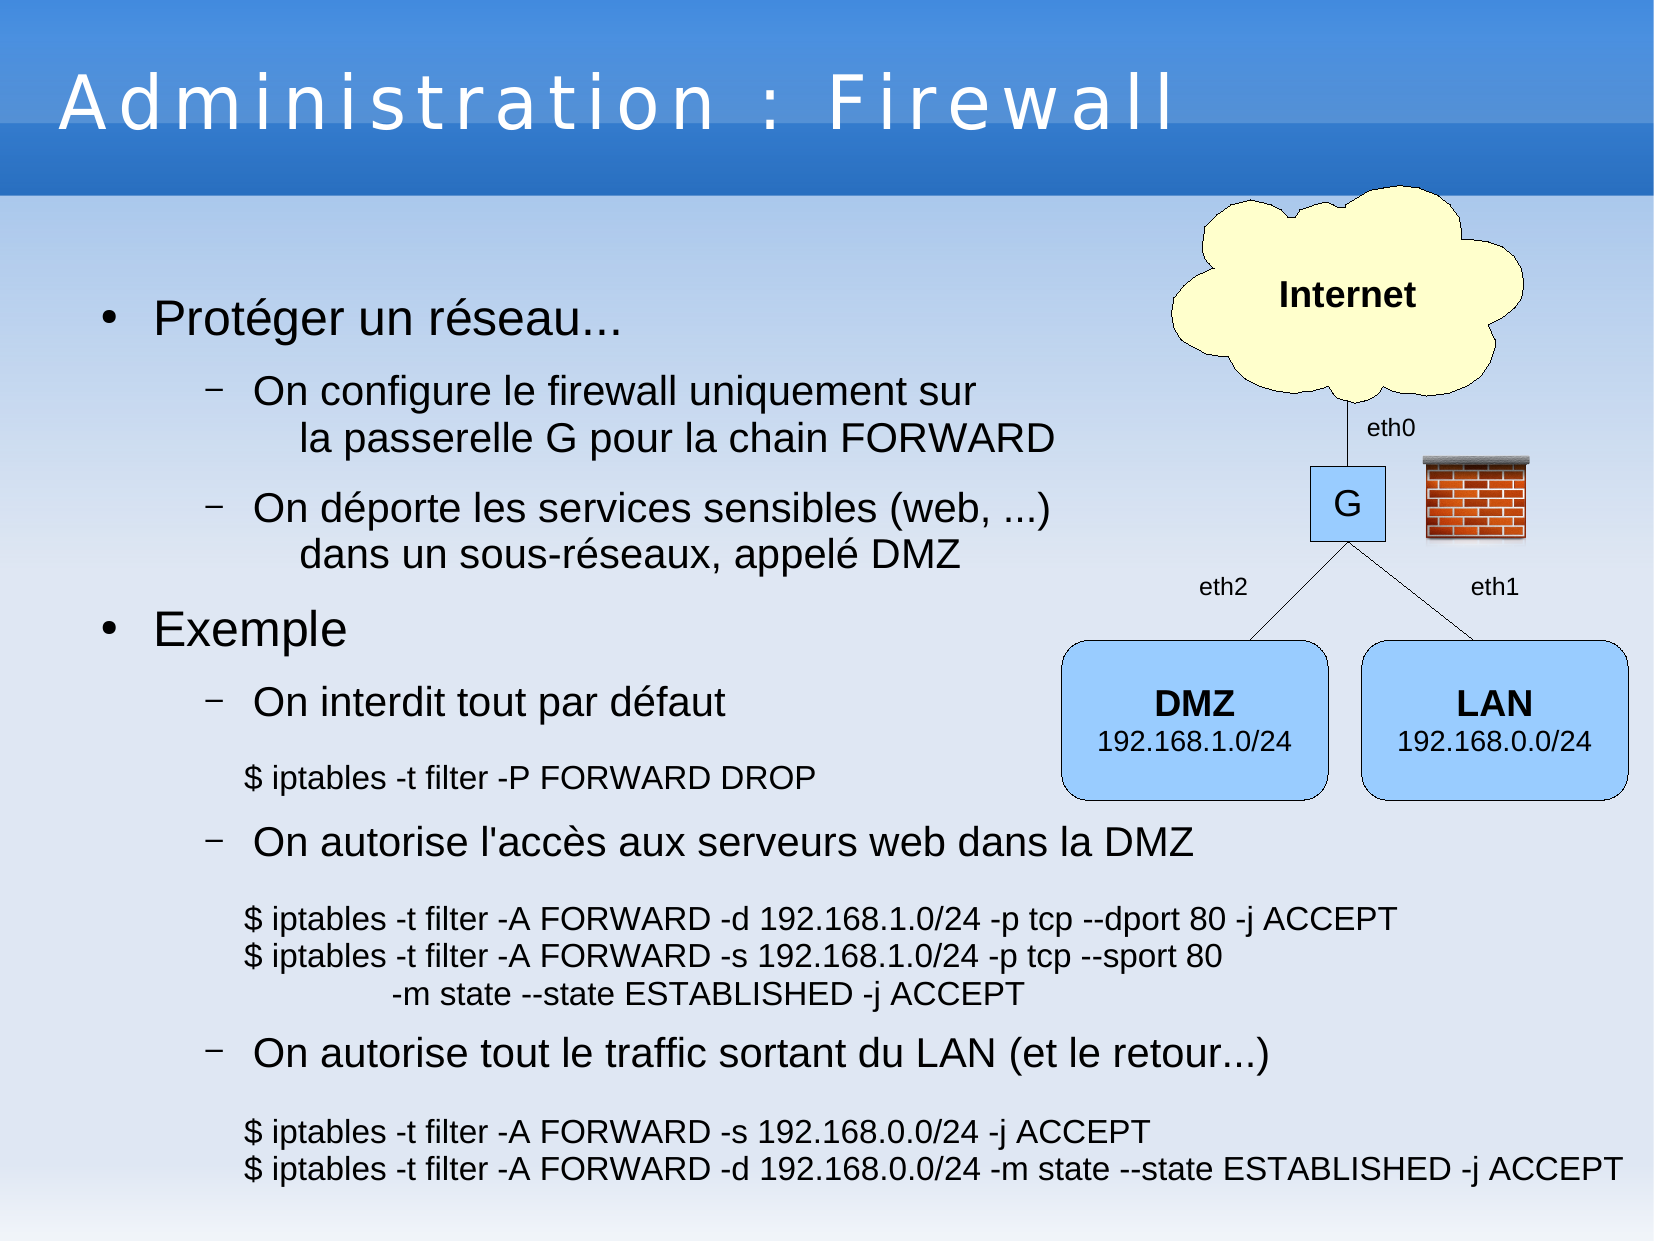

# Administration : Firewall
Internet
Protéger un réseau...
On configure le firewall uniquement sur
la passerelle G pour la chain FORWARD
On déporte les services sensibles (web, ...)
dans un sous-réseaux, appelé DMZ
Exemple
On interdit tout par défaut
On autorise l'accès aux serveurs web dans la DMZ
On autorise tout le traffic sortant du LAN (et le retour...)
eth0
G
eth2
eth1
DMZ
192.168.1.0/24
LAN
192.168.0.0/24
$ iptables -t filter -P FORWARD DROP
$ iptables -t filter -A FORWARD -d 192.168.1.0/24 -p tcp --dport 80 -j ACCEPT
$ iptables -t filter -A FORWARD -s 192.168.1.0/24 -p tcp --sport 80
 -m state --state ESTABLISHED -j ACCEPT
$ iptables -t filter -A FORWARD -s 192.168.0.0/24 -j ACCEPT
$ iptables -t filter -A FORWARD -d 192.168.0.0/24 -m state --state ESTABLISHED -j ACCEPT